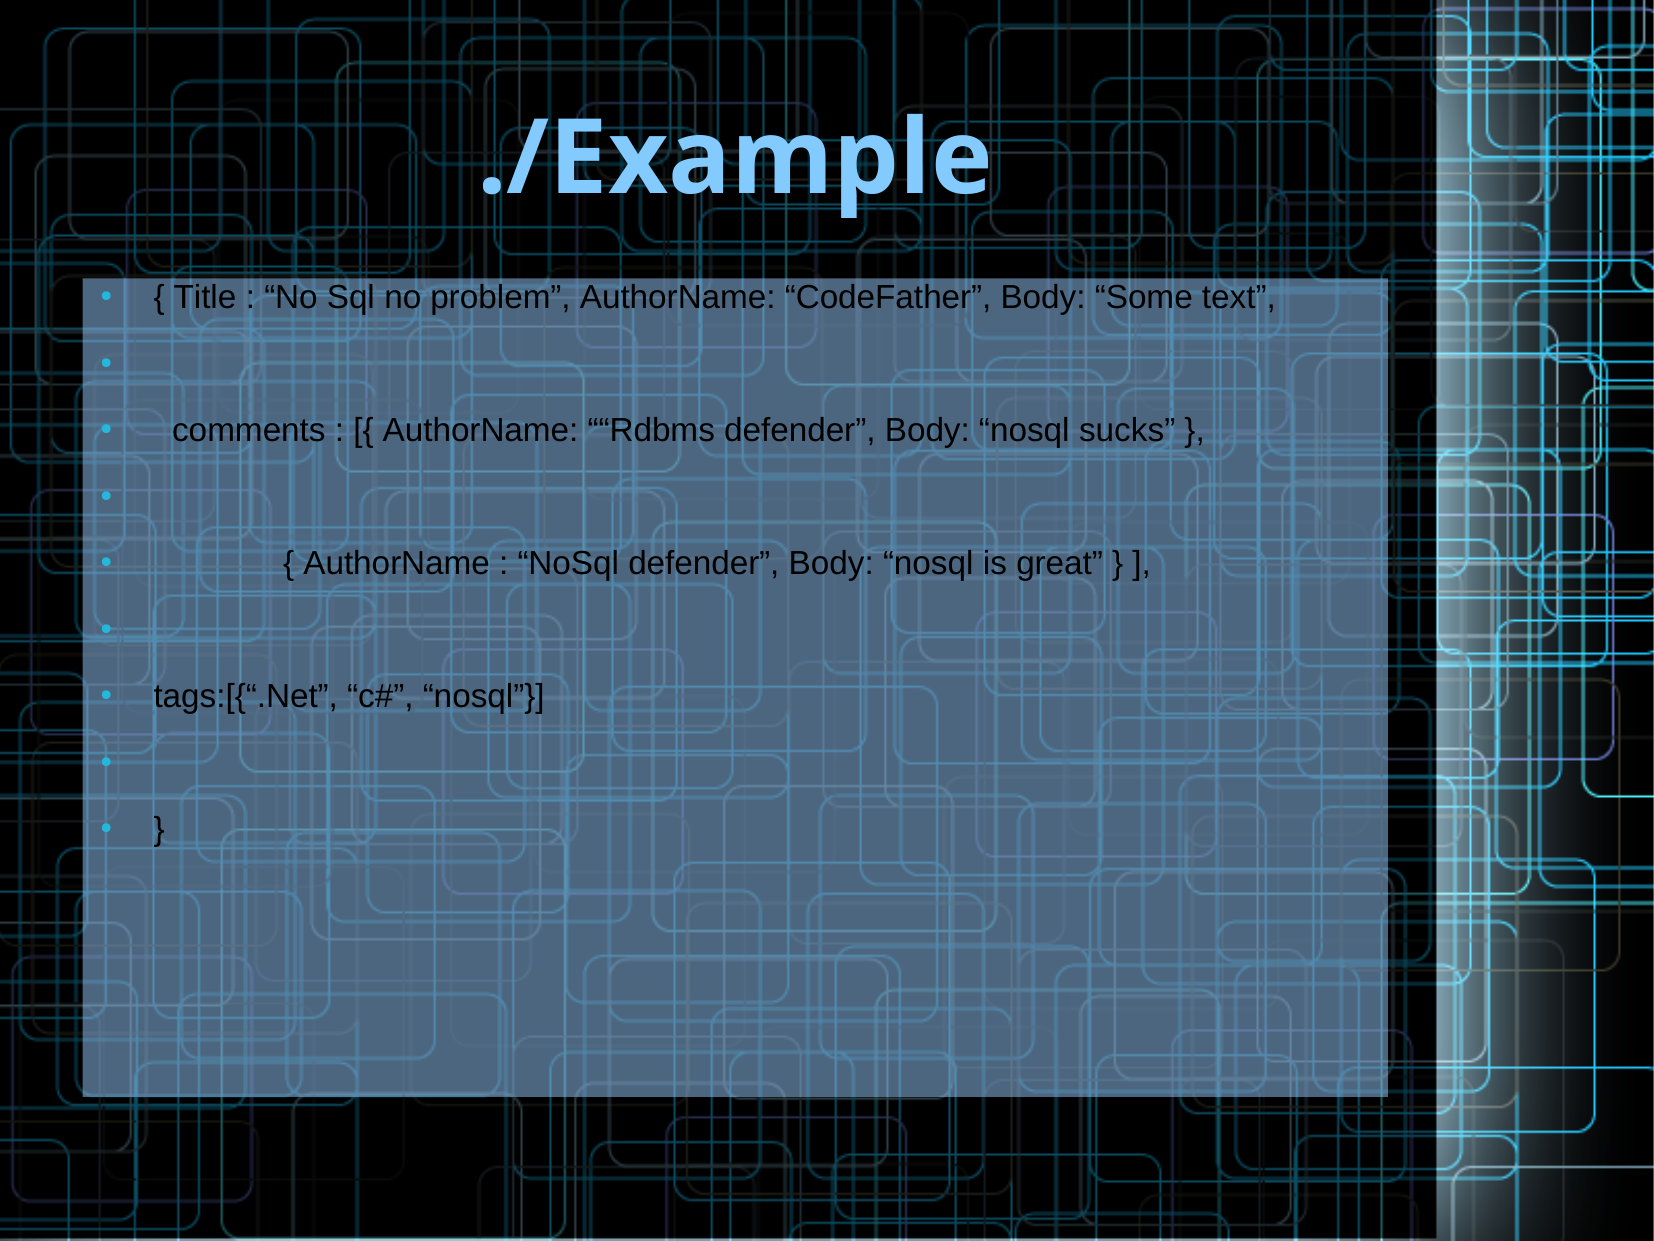

# ./Example
{ Title : “No Sql no problem”, AuthorName: “CodeFather”, Body: “Some text”,
 comments : [{ AuthorName: ““Rdbms defender”, Body: “nosql sucks” },
 { AuthorName : “NoSql defender”, Body: “nosql is great” } ],
tags:[{“.Net”, “c#”, “nosql”}]
}